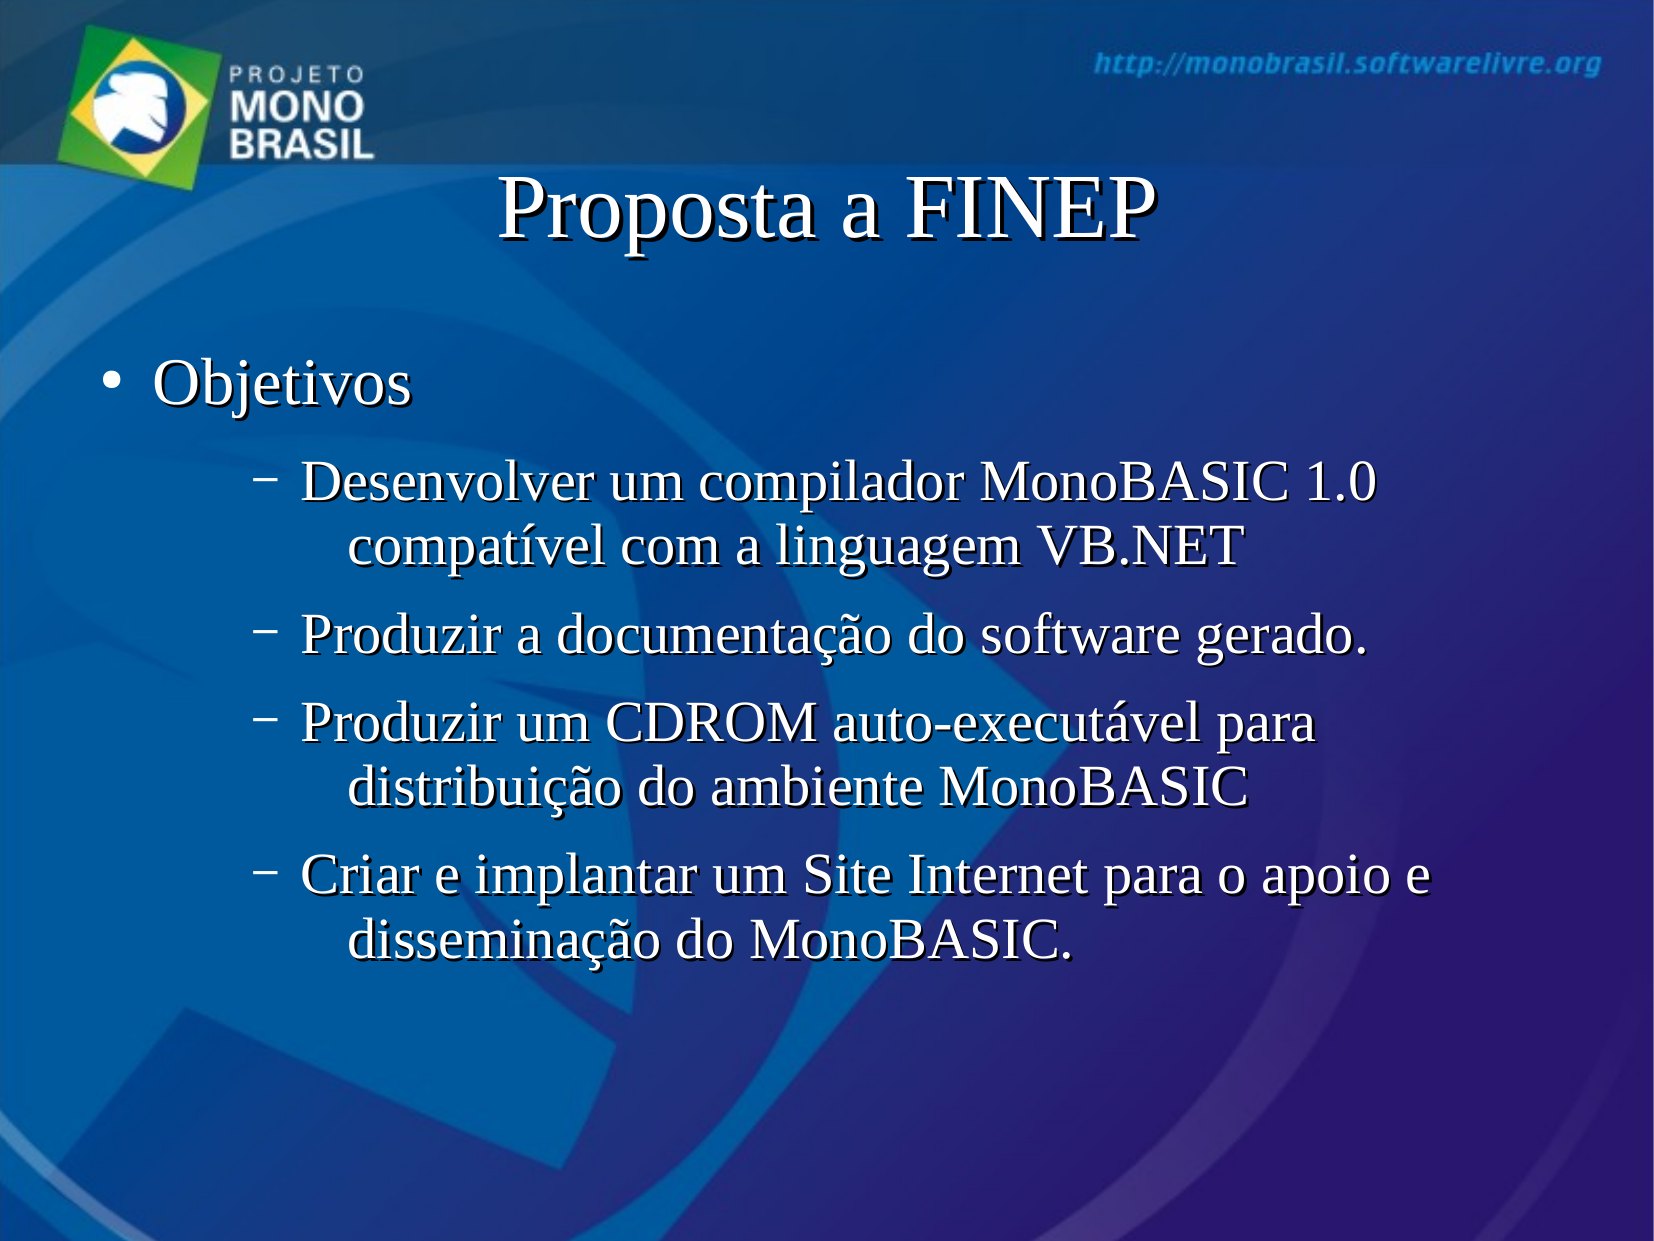

# Proposta a FINEP
Objetivos
Desenvolver um compilador MonoBASIC 1.0 compatível com a linguagem VB.NET
Produzir a documentação do software gerado.
Produzir um CDROM auto-executável para distribuição do ambiente MonoBASIC
Criar e implantar um Site Internet para o apoio e disseminação do MonoBASIC.